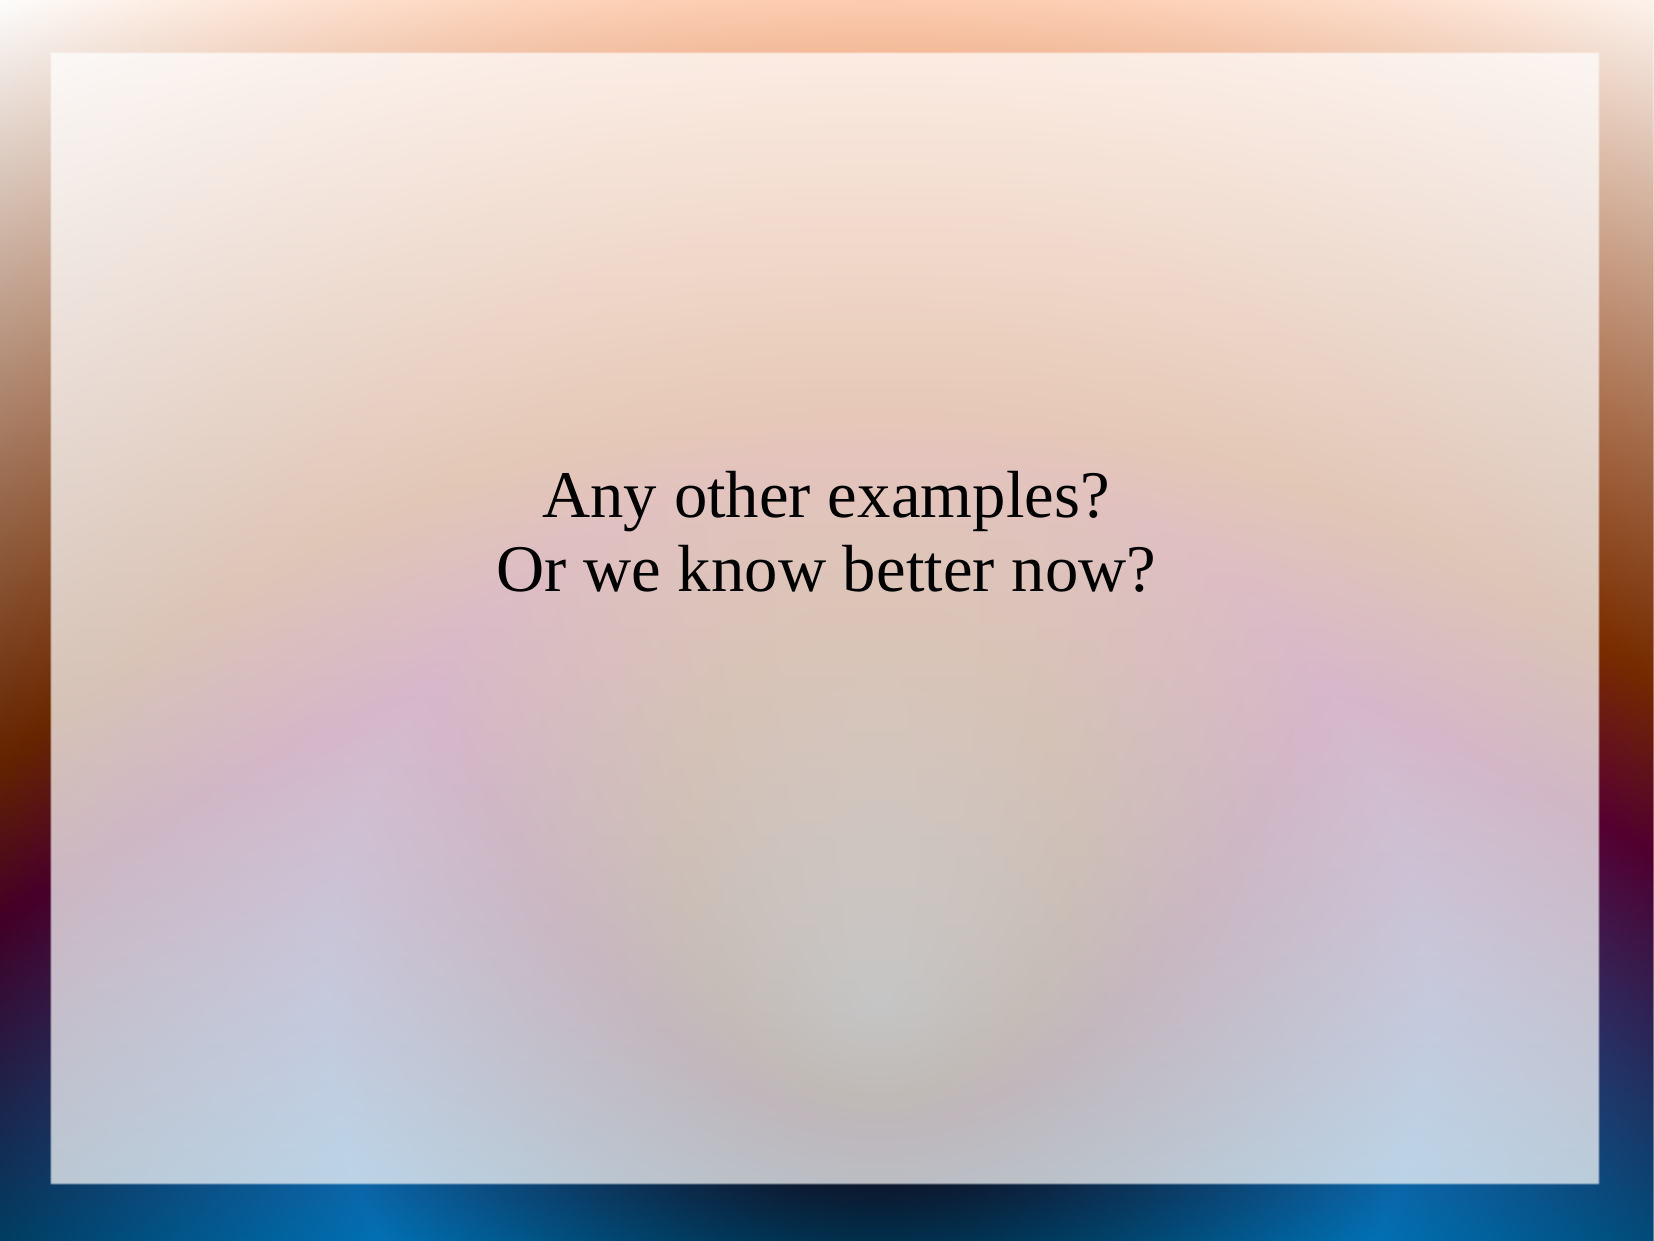

# Any other examples?
Or we know better now?